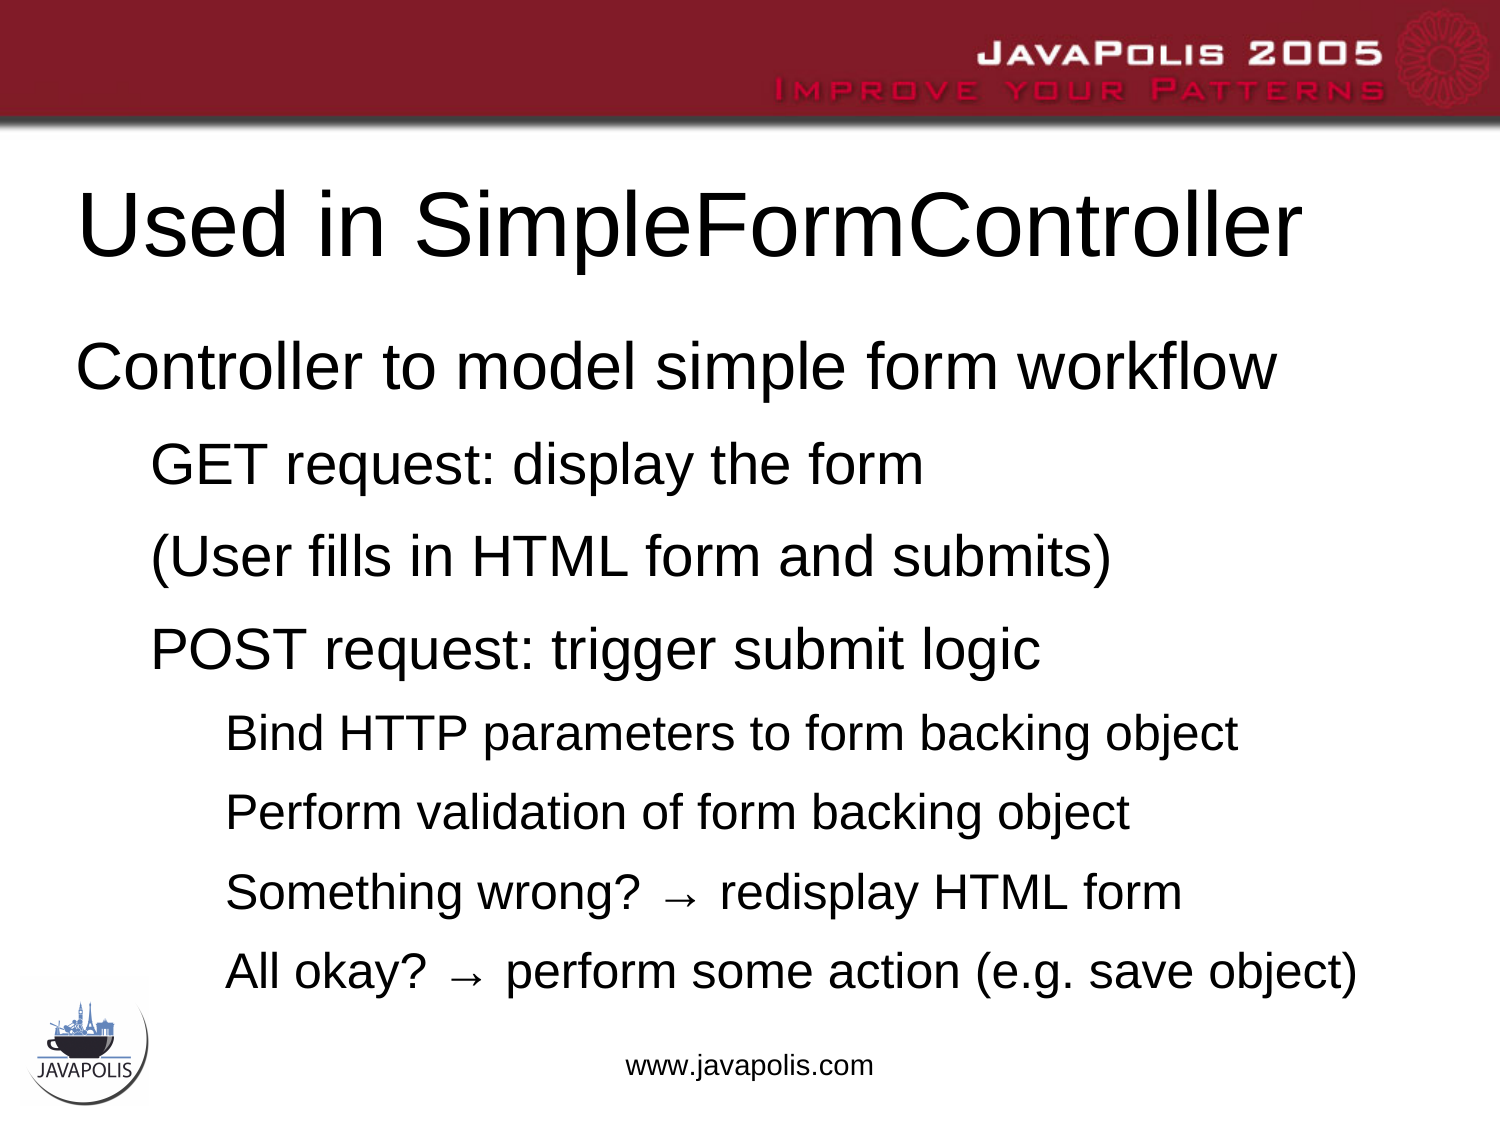

# Used in SimpleFormController
Controller to model simple form workflow
GET request: display the form
(User fills in HTML form and submits)
POST request: trigger submit logic
Bind HTTP parameters to form backing object
Perform validation of form backing object
Something wrong? → redisplay HTML form
All okay? → perform some action (e.g. save object)